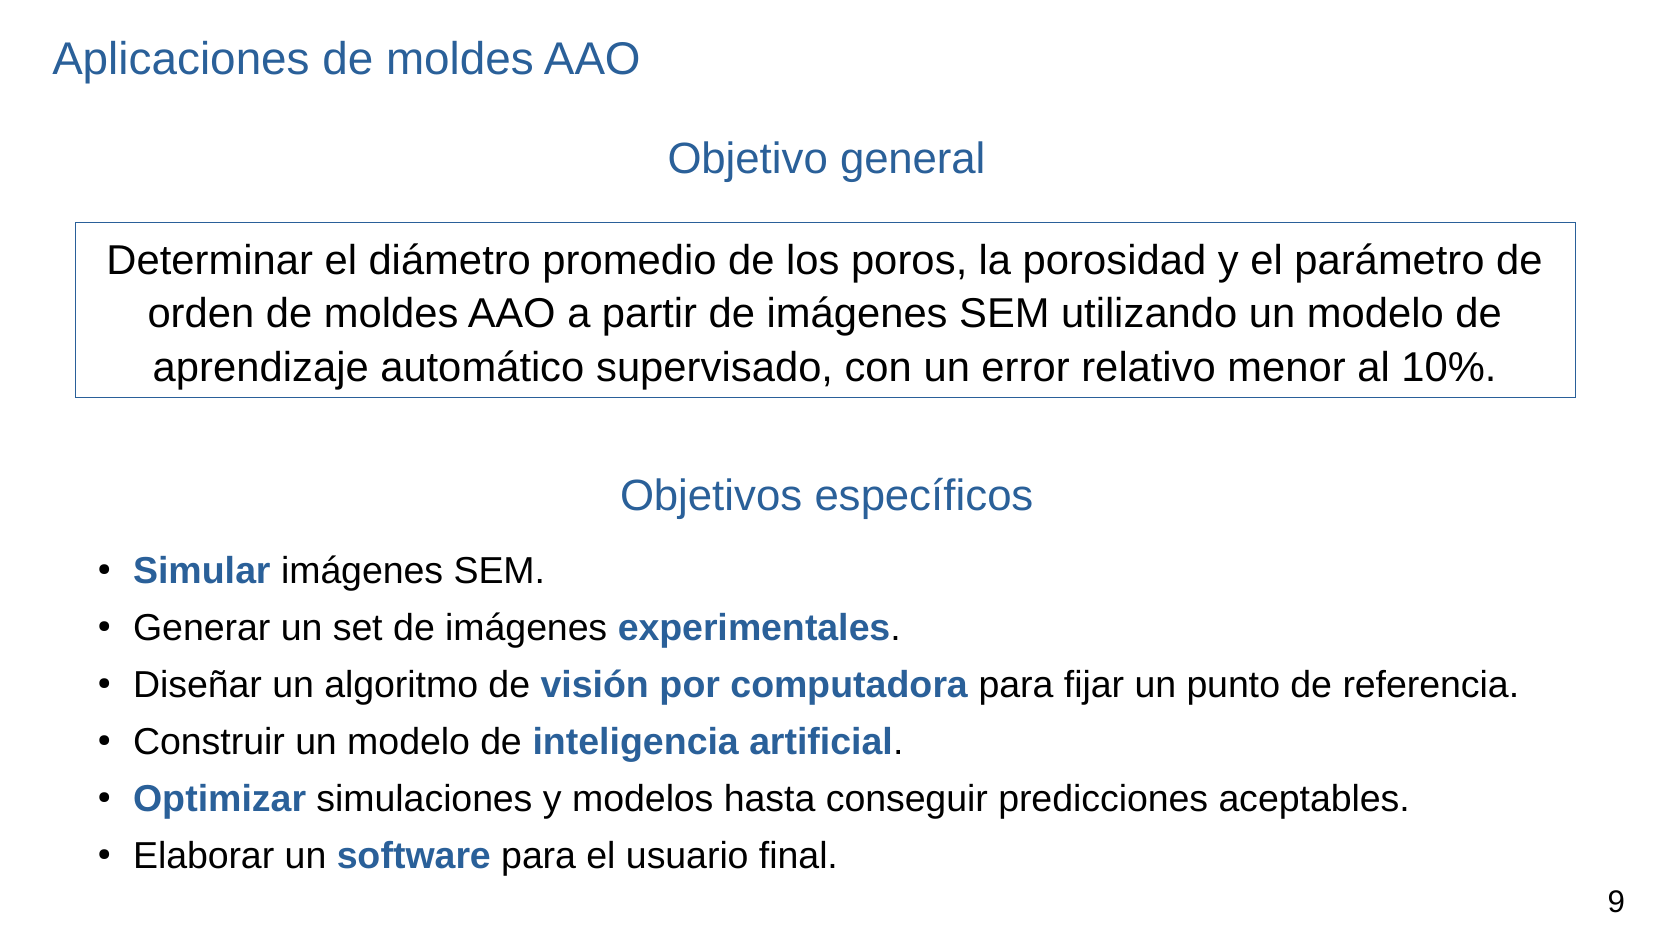

Aplicaciones de moldes AAO
Objetivo general
Determinar el diámetro promedio de los poros, la porosidad y el parámetro de orden de moldes AAO a partir de imágenes SEM utilizando un modelo de aprendizaje automático supervisado, con un error relativo menor al 10%.
Objetivos específicos
Simular imágenes SEM.
Generar un set de imágenes experimentales.
Diseñar un algoritmo de visión por computadora para fijar un punto de referencia.
Construir un modelo de inteligencia artificial.
Optimizar simulaciones y modelos hasta conseguir predicciones aceptables.
Elaborar un software para el usuario final.